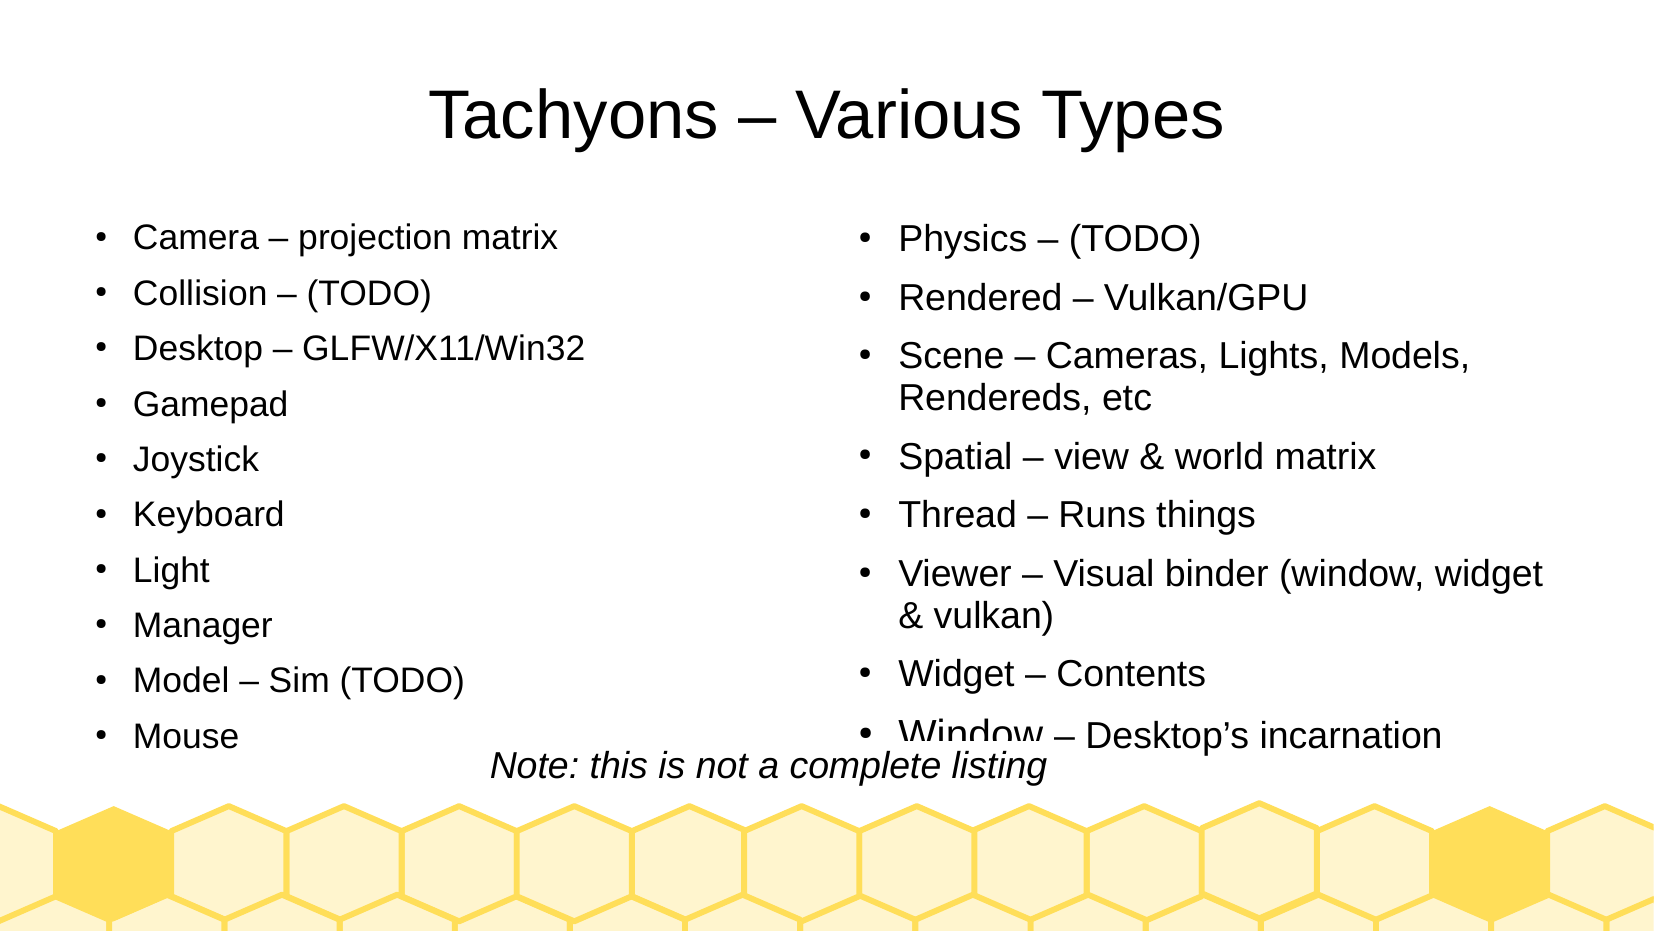

# Tachyons – Various Types
Camera – projection matrix
Collision – (TODO)
Desktop – GLFW/X11/Win32
Gamepad
Joystick
Keyboard
Light
Manager
Model – Sim (TODO)
Mouse
Physics – (TODO)
Rendered – Vulkan/GPU
Scene – Cameras, Lights, Models, Rendereds, etc
Spatial – view & world matrix
Thread – Runs things
Viewer – Visual binder (window, widget & vulkan)
Widget – Contents
Window – Desktop’s incarnation
Note: this is not a complete listing